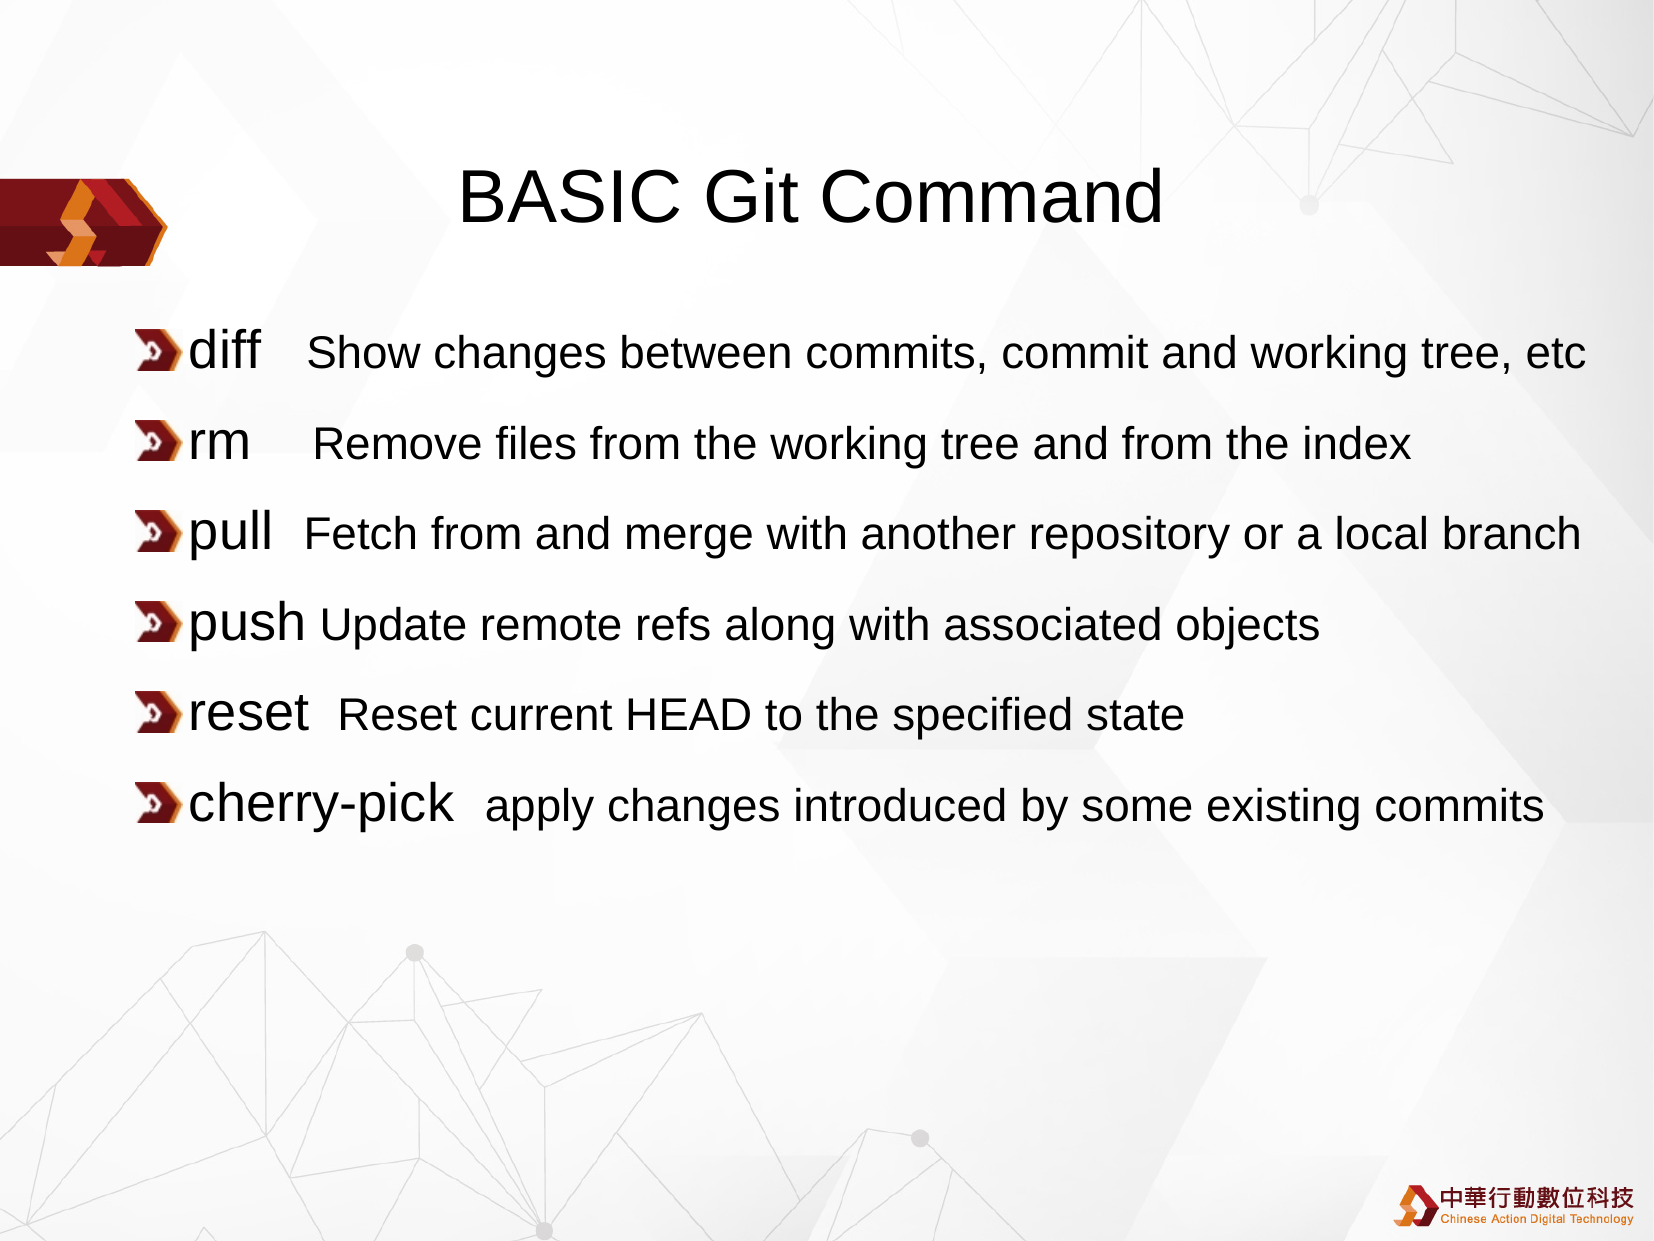

# BASIC Git Command
diff Show changes between commits, commit and working tree, etc
rm Remove files from the working tree and from the index
pull Fetch from and merge with another repository or a local branch
push Update remote refs along with associated objects
reset Reset current HEAD to the specified state
cherry-pick apply changes introduced by some existing commits